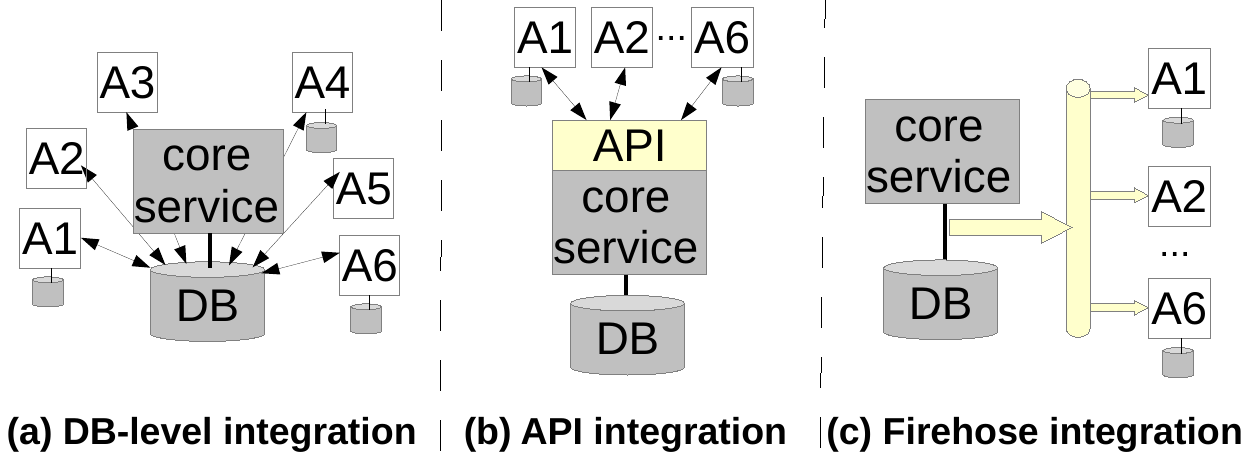

...
A1
A2
A6
A1
A3
A4
core service
API
core service
A2
A5
core service
A2
A1
...
A6
DB
DB
A6
DB
(c) Firehose integration
(a) DB-level integration
(b) API integration